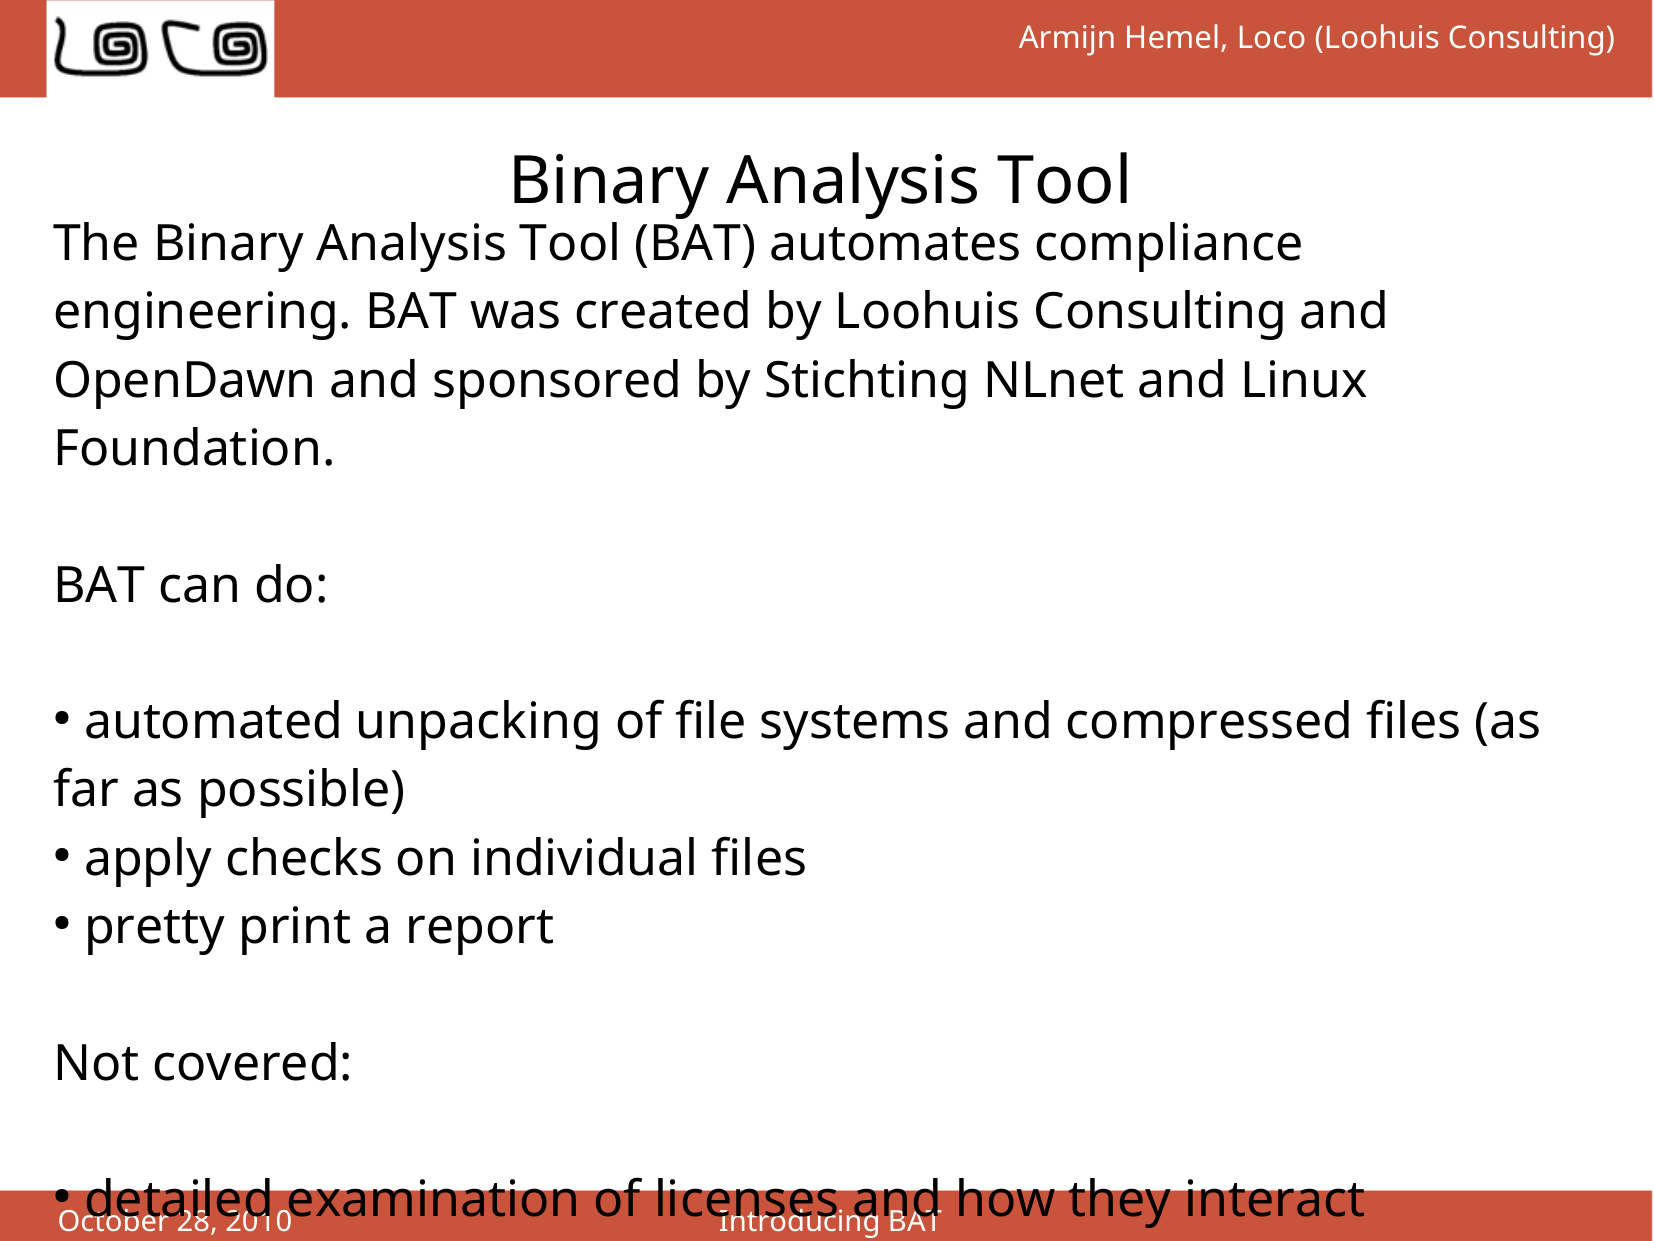

# Binary Analysis Tool
The Binary Analysis Tool (BAT) automates compliance engineering. BAT was created by Loohuis Consulting and OpenDawn and sponsored by Stichting NLnet and Linux Foundation.
BAT can do:
 automated unpacking of file systems and compressed files (as far as possible)
 apply checks on individual files
 pretty print a report
Not covered:
 detailed examination of licenses and how they interact
Comet: practical solution or crutch?